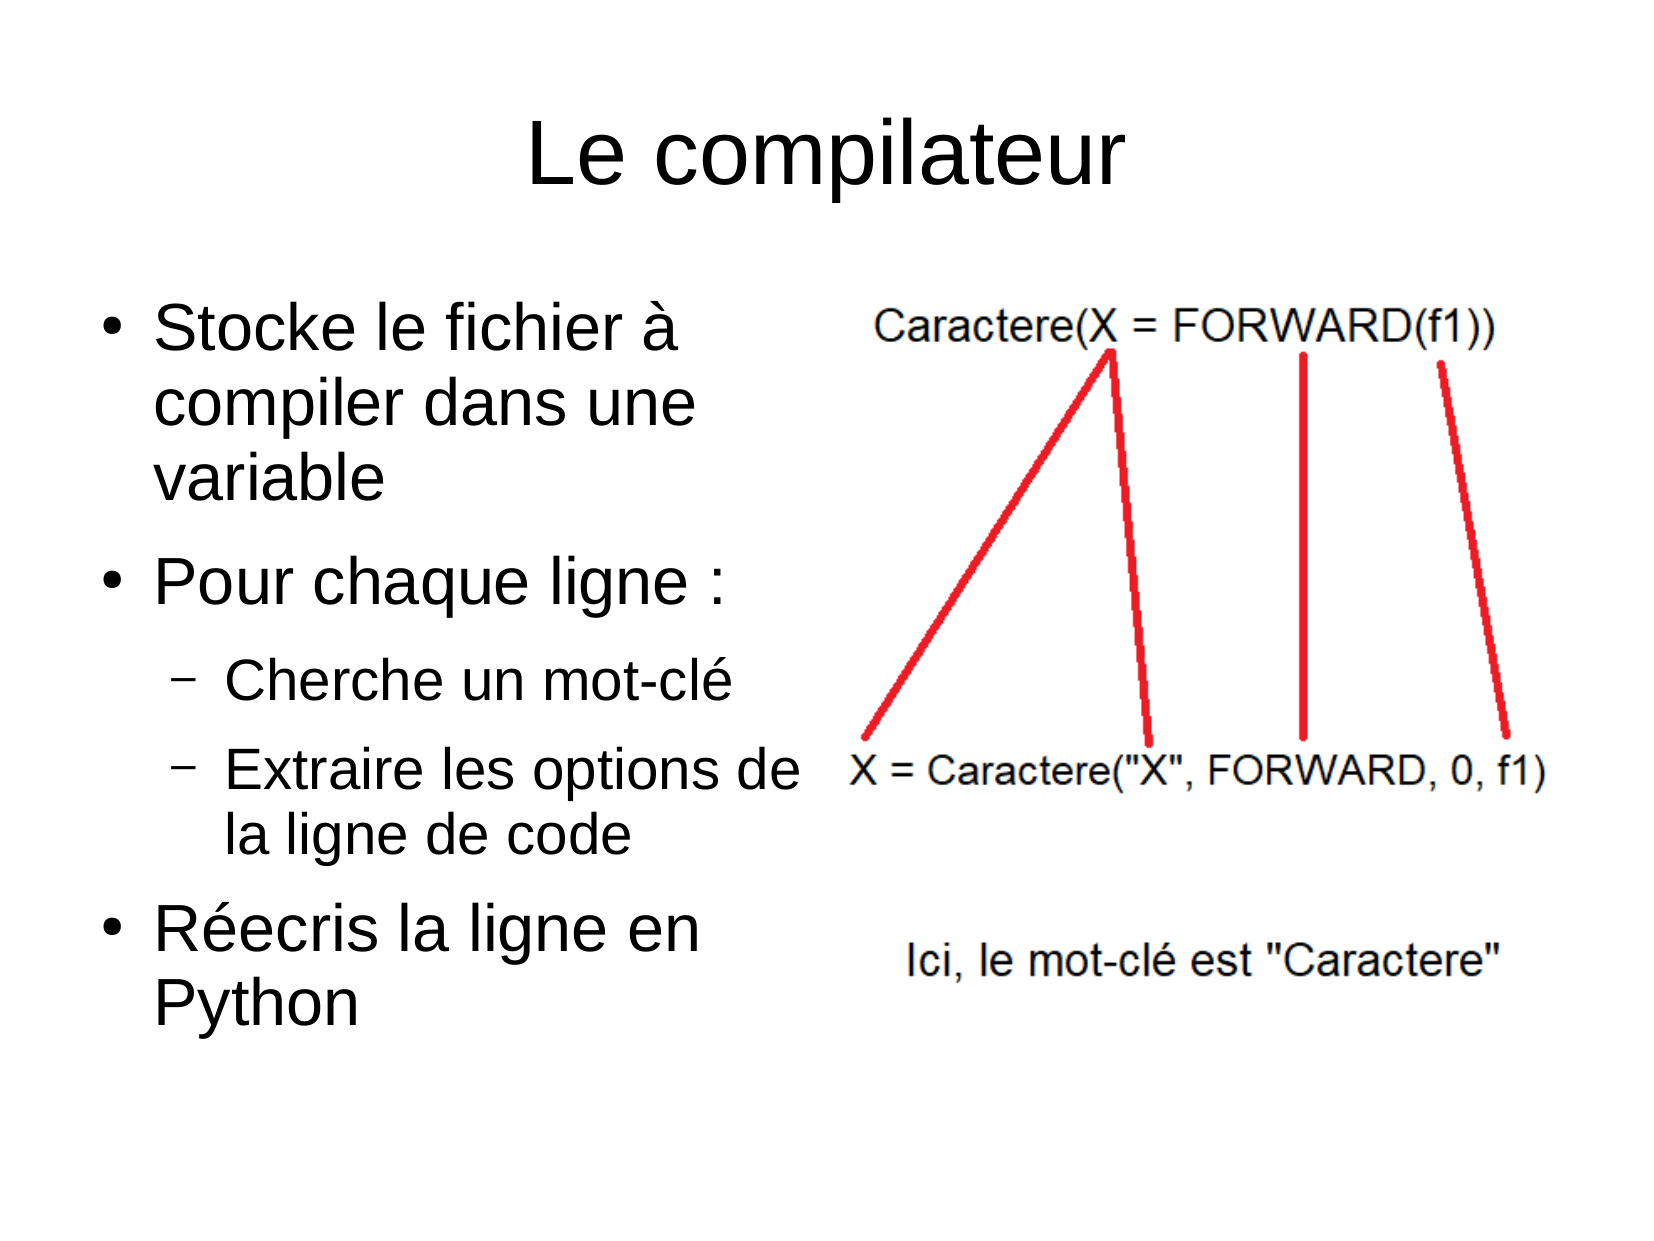

# Le compilateur
Stocke le fichier à compiler dans une variable
Pour chaque ligne :
Cherche un mot-clé
Extraire les options de la ligne de code
Réecris la ligne en Python